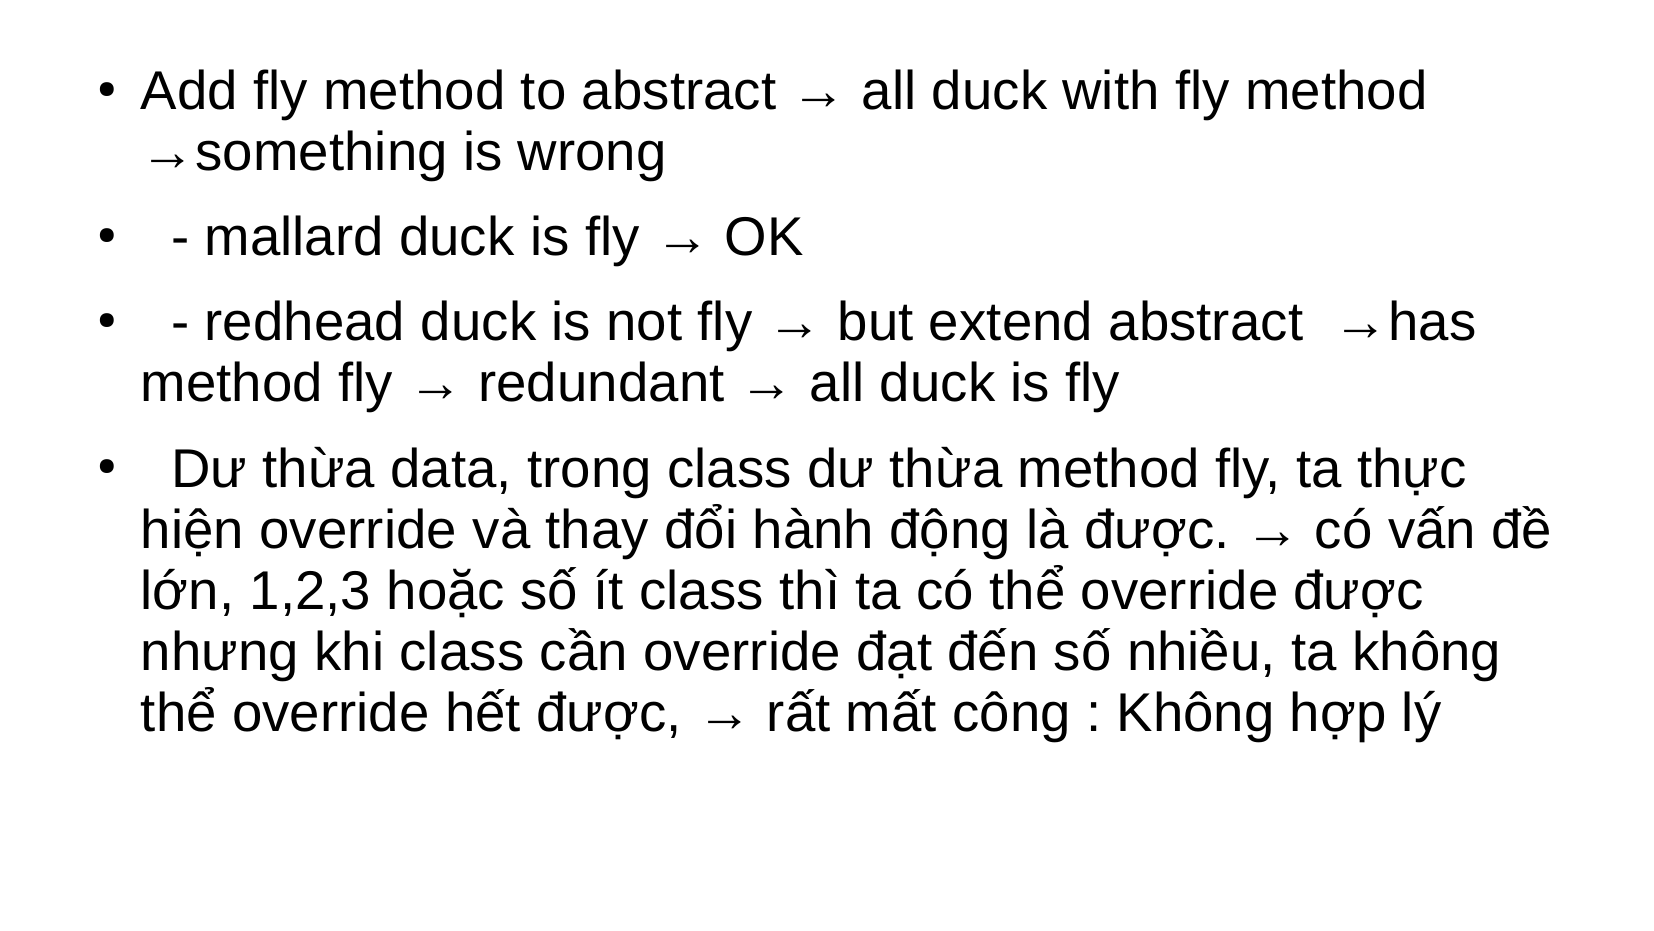

# Add fly method to abstract → all duck with fly method →something is wrong
 - mallard duck is fly → OK
 - redhead duck is not fly → but extend abstract →has method fly → redundant → all duck is fly
 Dư thừa data, trong class dư thừa method fly, ta thực hiện override và thay đổi hành động là được. → có vấn đề lớn, 1,2,3 hoặc số ít class thì ta có thể override được nhưng khi class cần override đạt đến số nhiều, ta không thể override hết được, → rất mất công : Không hợp lý